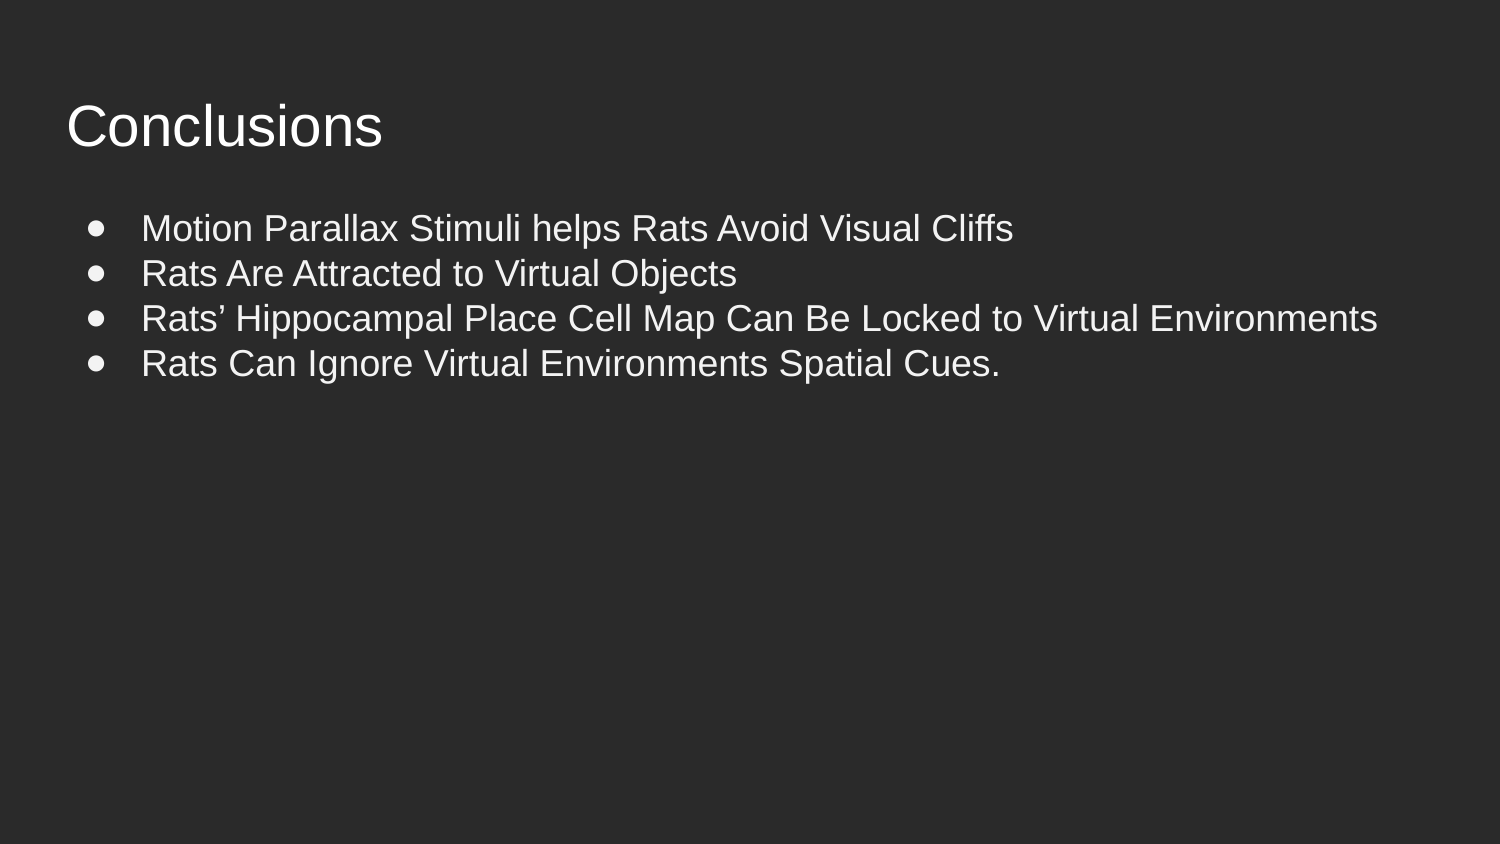

# Conclusions
Motion Parallax Stimuli helps Rats Avoid Visual Cliffs
Rats Are Attracted to Virtual Objects
Rats’ Hippocampal Place Cell Map Can Be Locked to Virtual Environments
Rats Can Ignore Virtual Environments Spatial Cues.